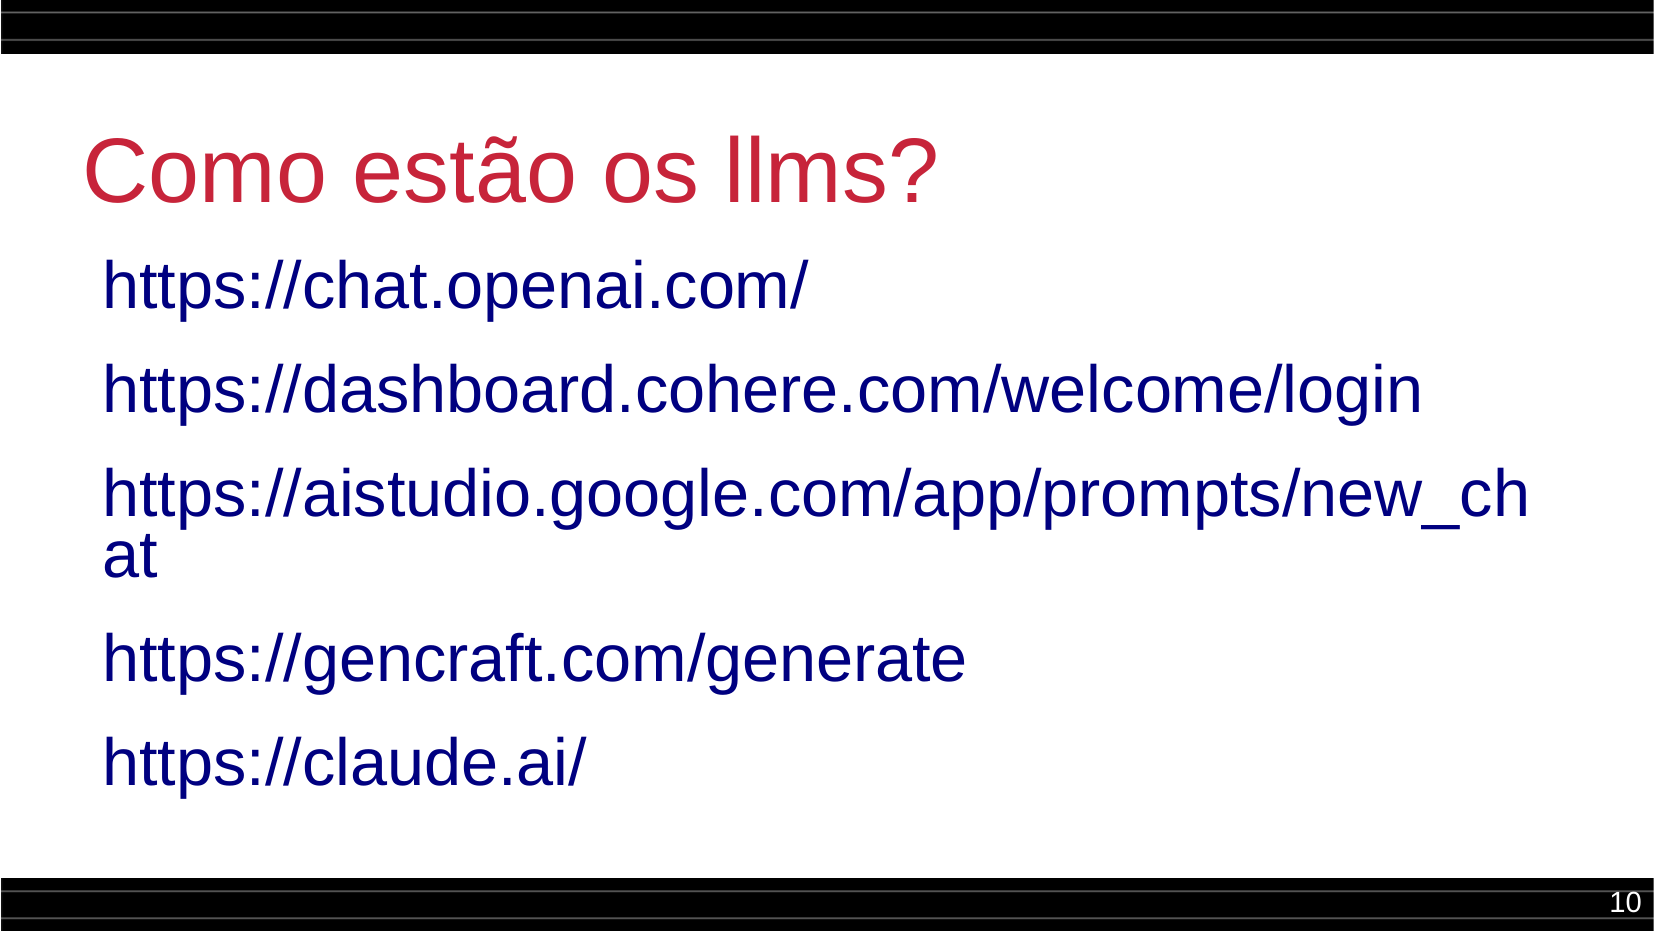

# Como estão os llms?
https://chat.openai.com/
https://dashboard.cohere.com/welcome/login
https://aistudio.google.com/app/prompts/new_chat
https://gencraft.com/generate
https://claude.ai/